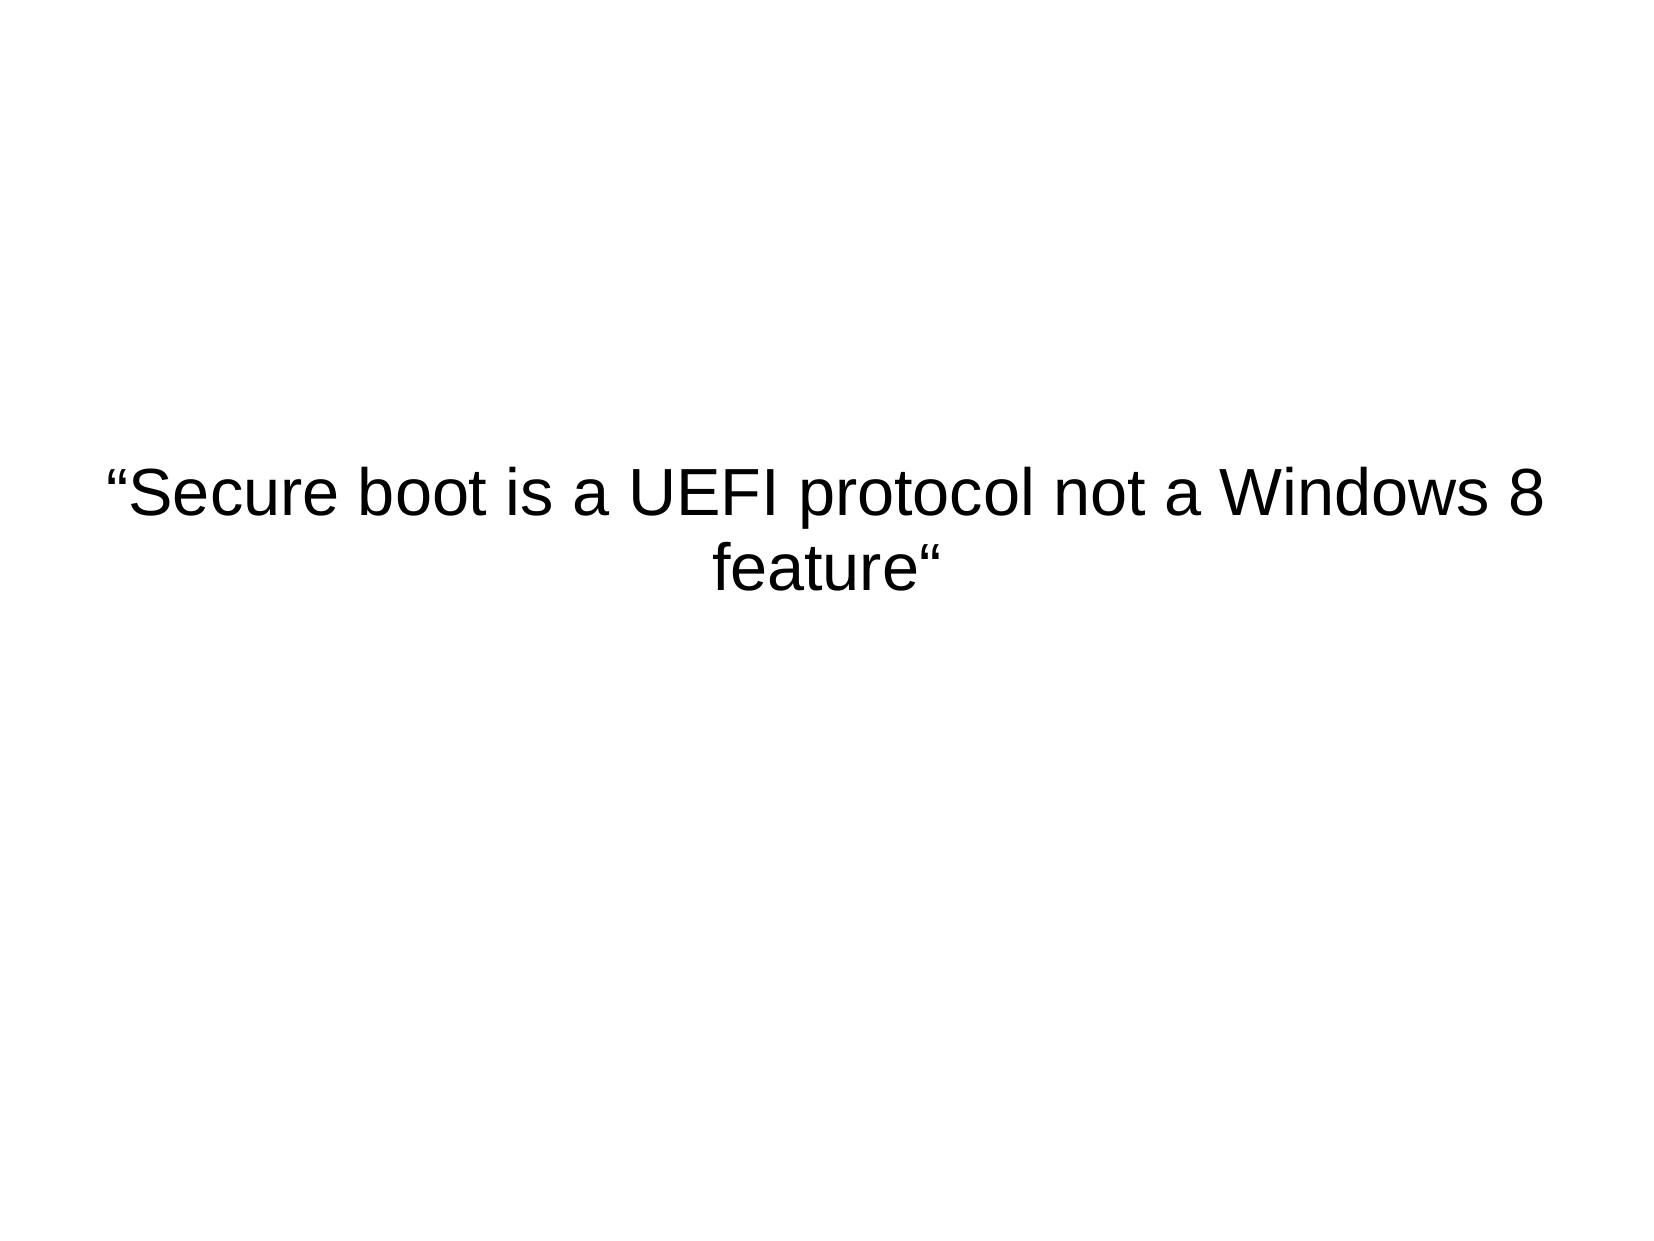

# “Secure boot is a UEFI protocol not a Windows 8 feature“